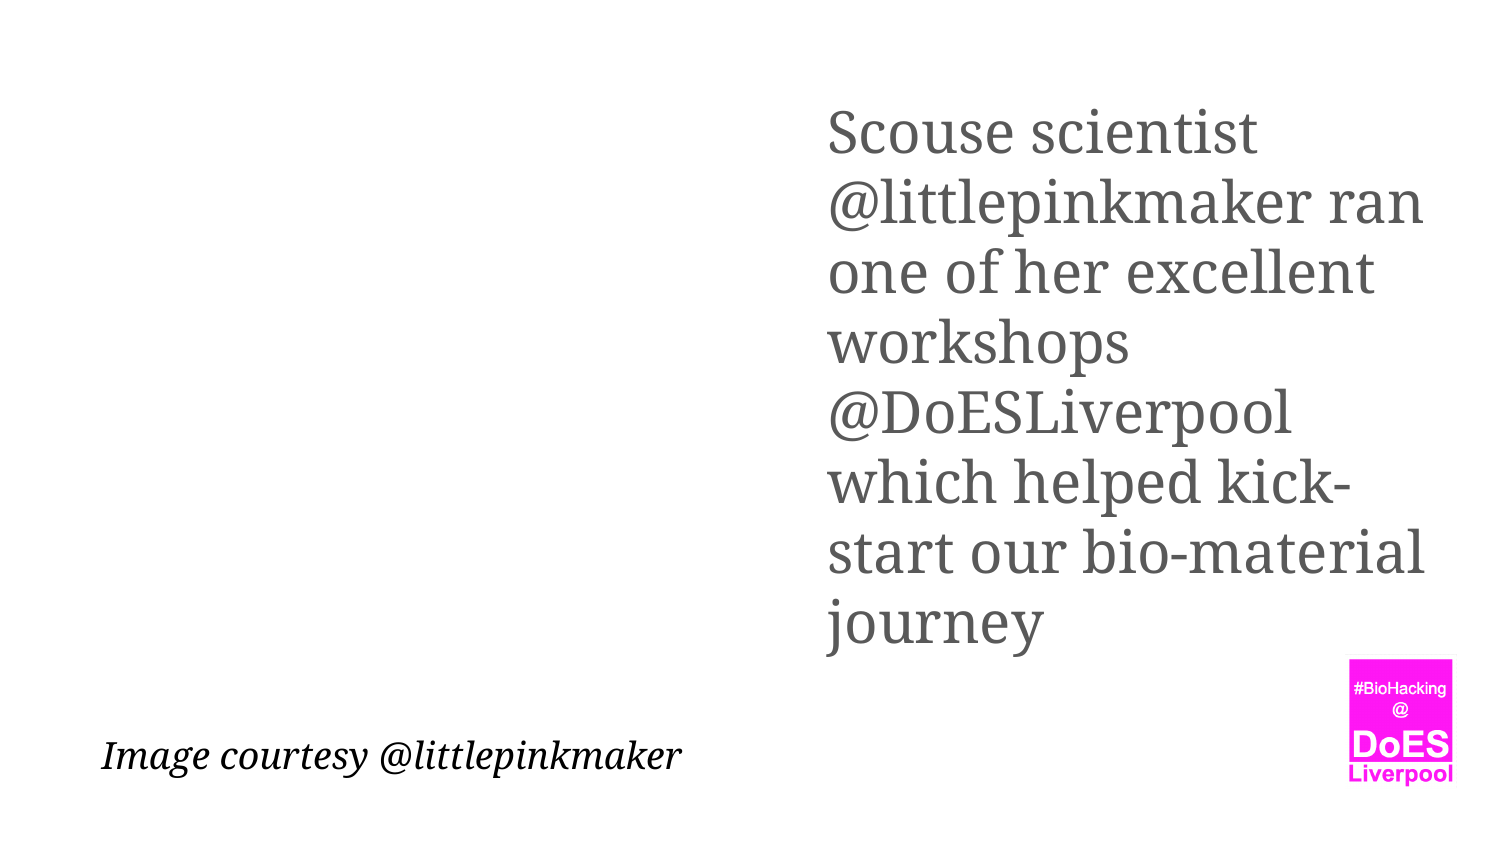

# Scouse scientist @littlepinkmaker ran one of her excellent workshops @DoESLiverpool which helped kick-start our bio-material journey
Image courtesy @littlepinkmaker